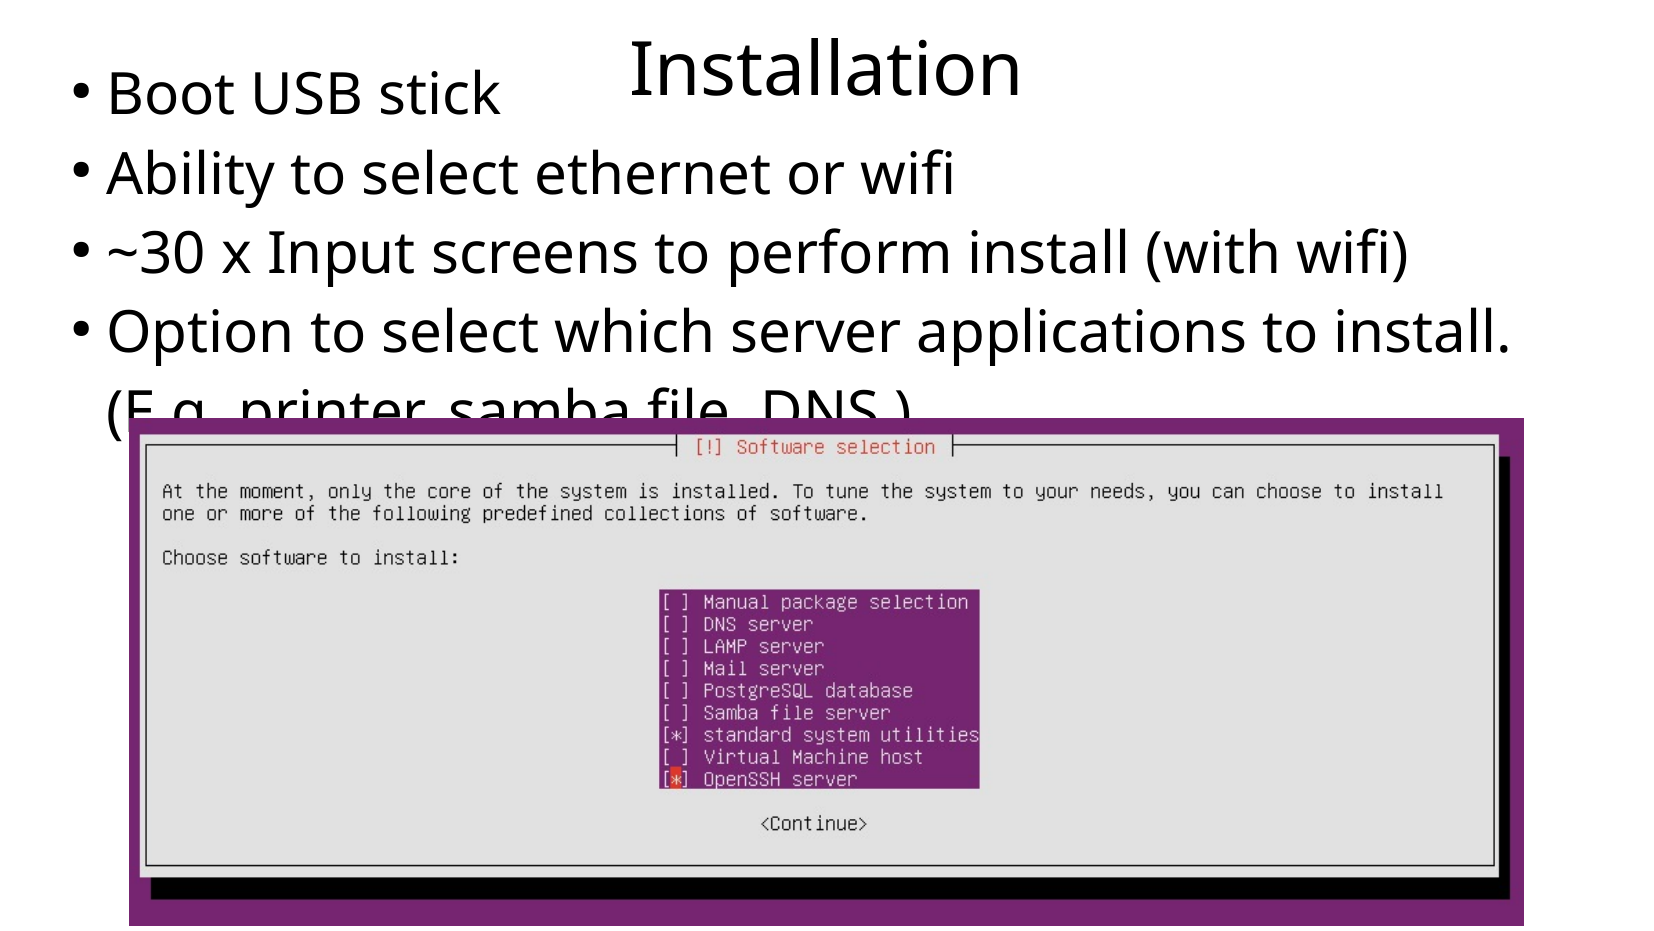

# Installation
Boot USB stick
Ability to select ethernet or wifi
~30 x Input screens to perform install (with wifi)
Option to select which server applications to install. (E.g. printer, samba file, DNS.)